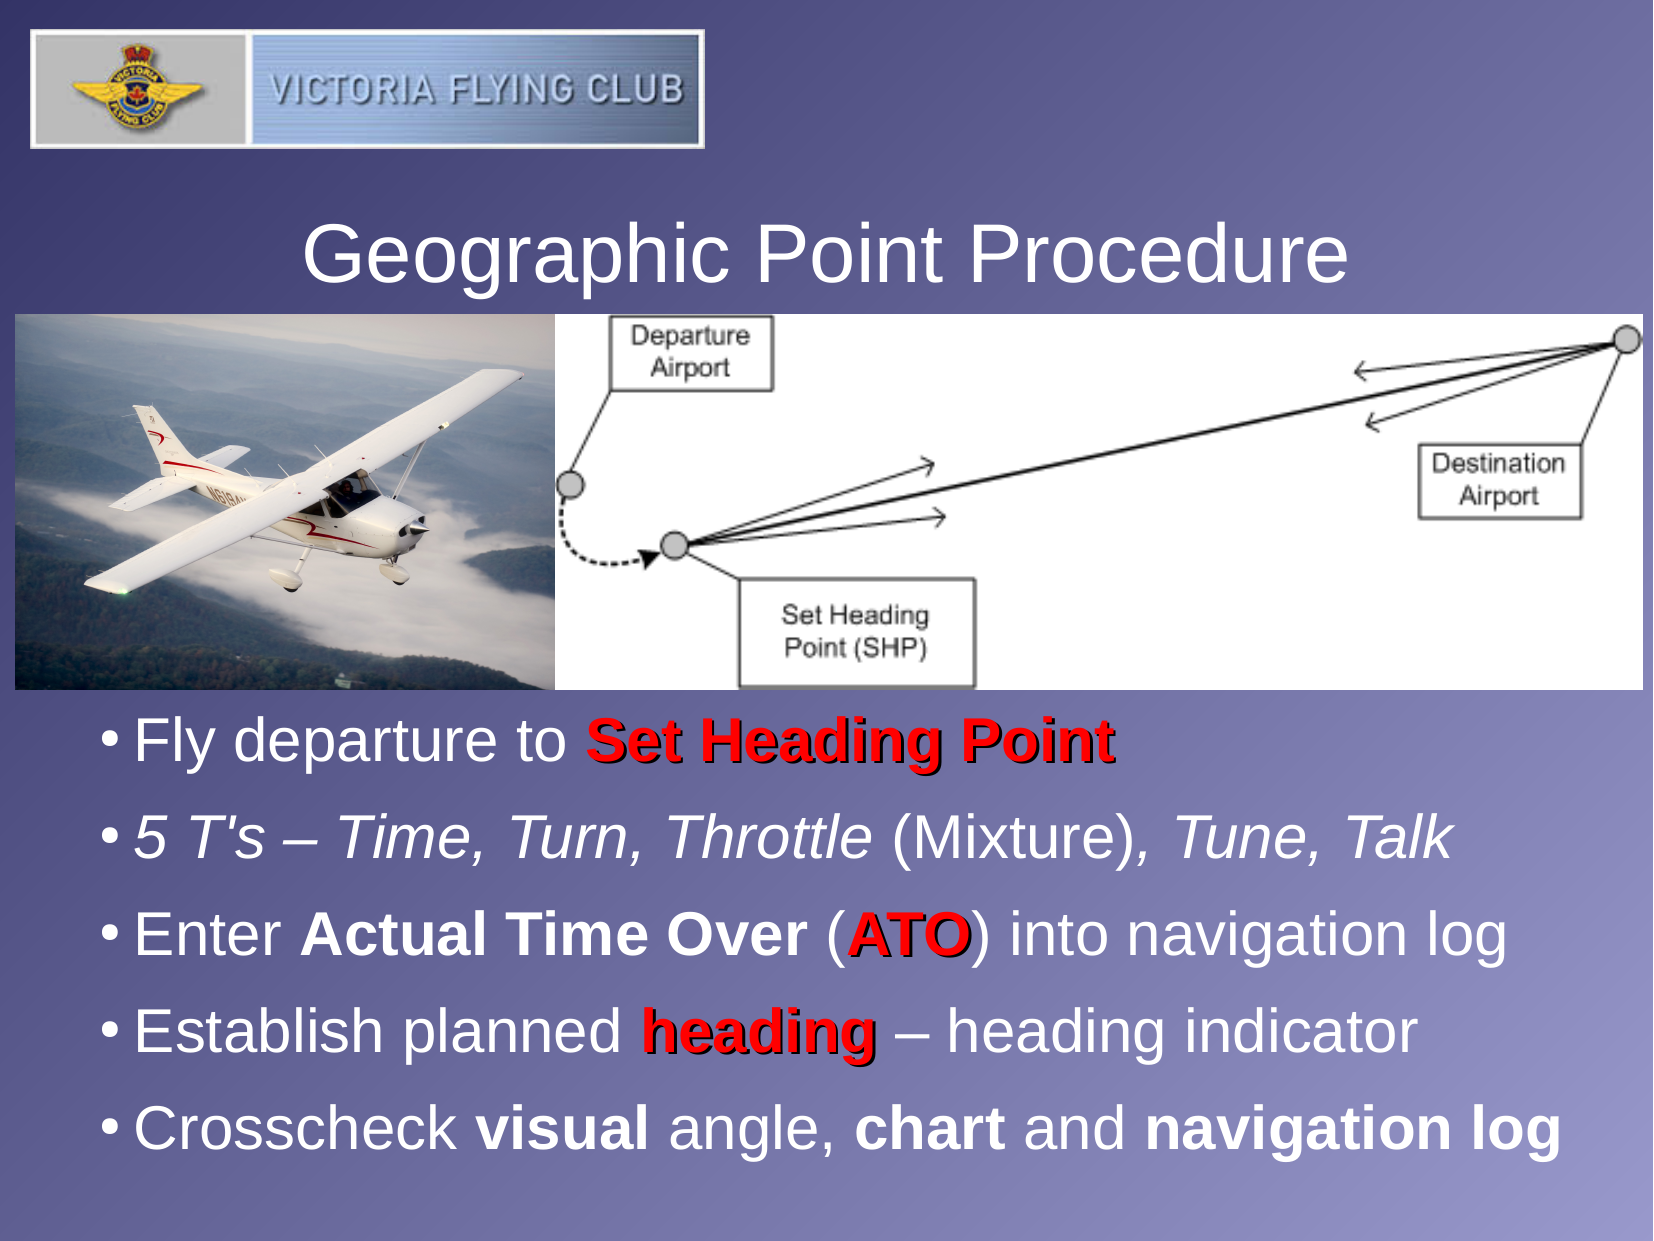

# Geographic Point Procedure
Fly departure to Set Heading Point
5 T's – Time, Turn, Throttle (Mixture), Tune, Talk
Enter Actual Time Over (ATO) into navigation log
Establish planned heading – heading indicator
Crosscheck visual angle, chart and navigation log